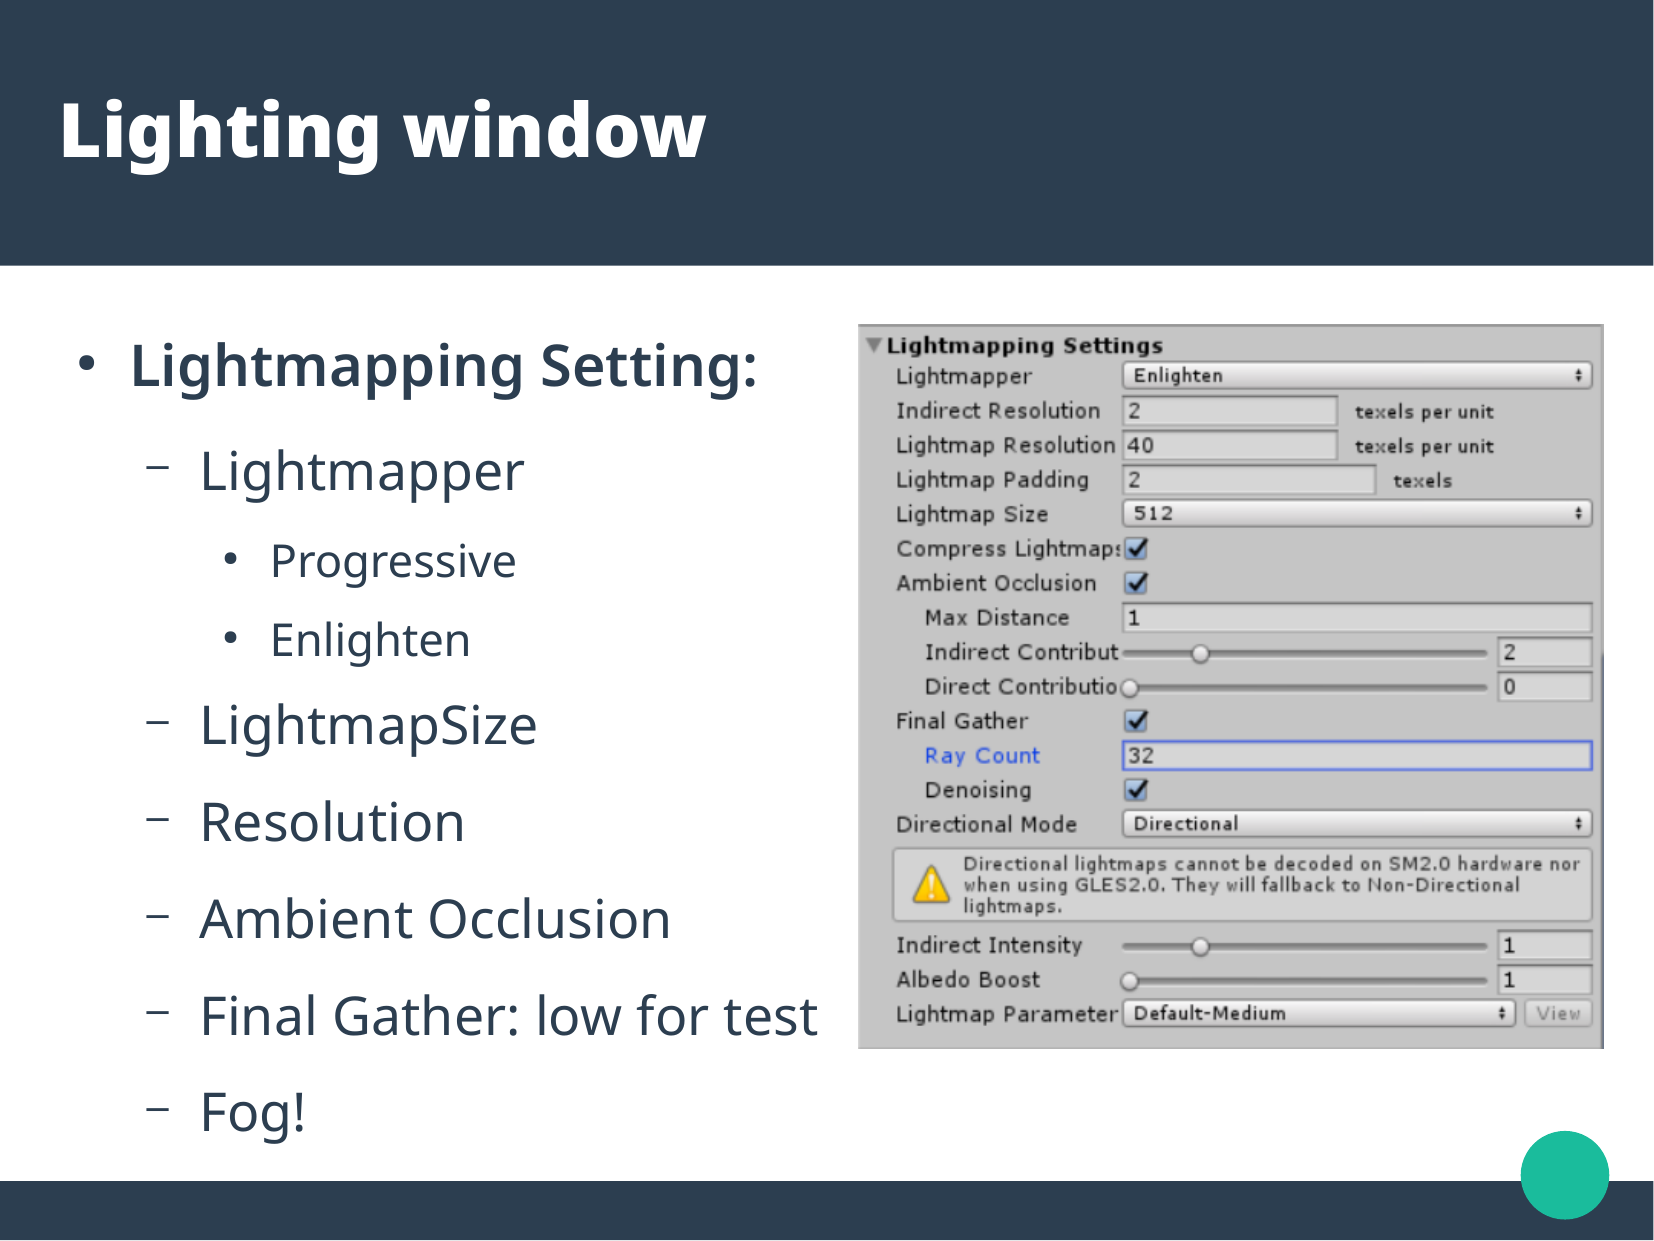

# Lighting window
Lightmapping Setting:
Lightmapper
Progressive
Enlighten
LightmapSize
Resolution
Ambient Occlusion
Final Gather: low for test
Fog!